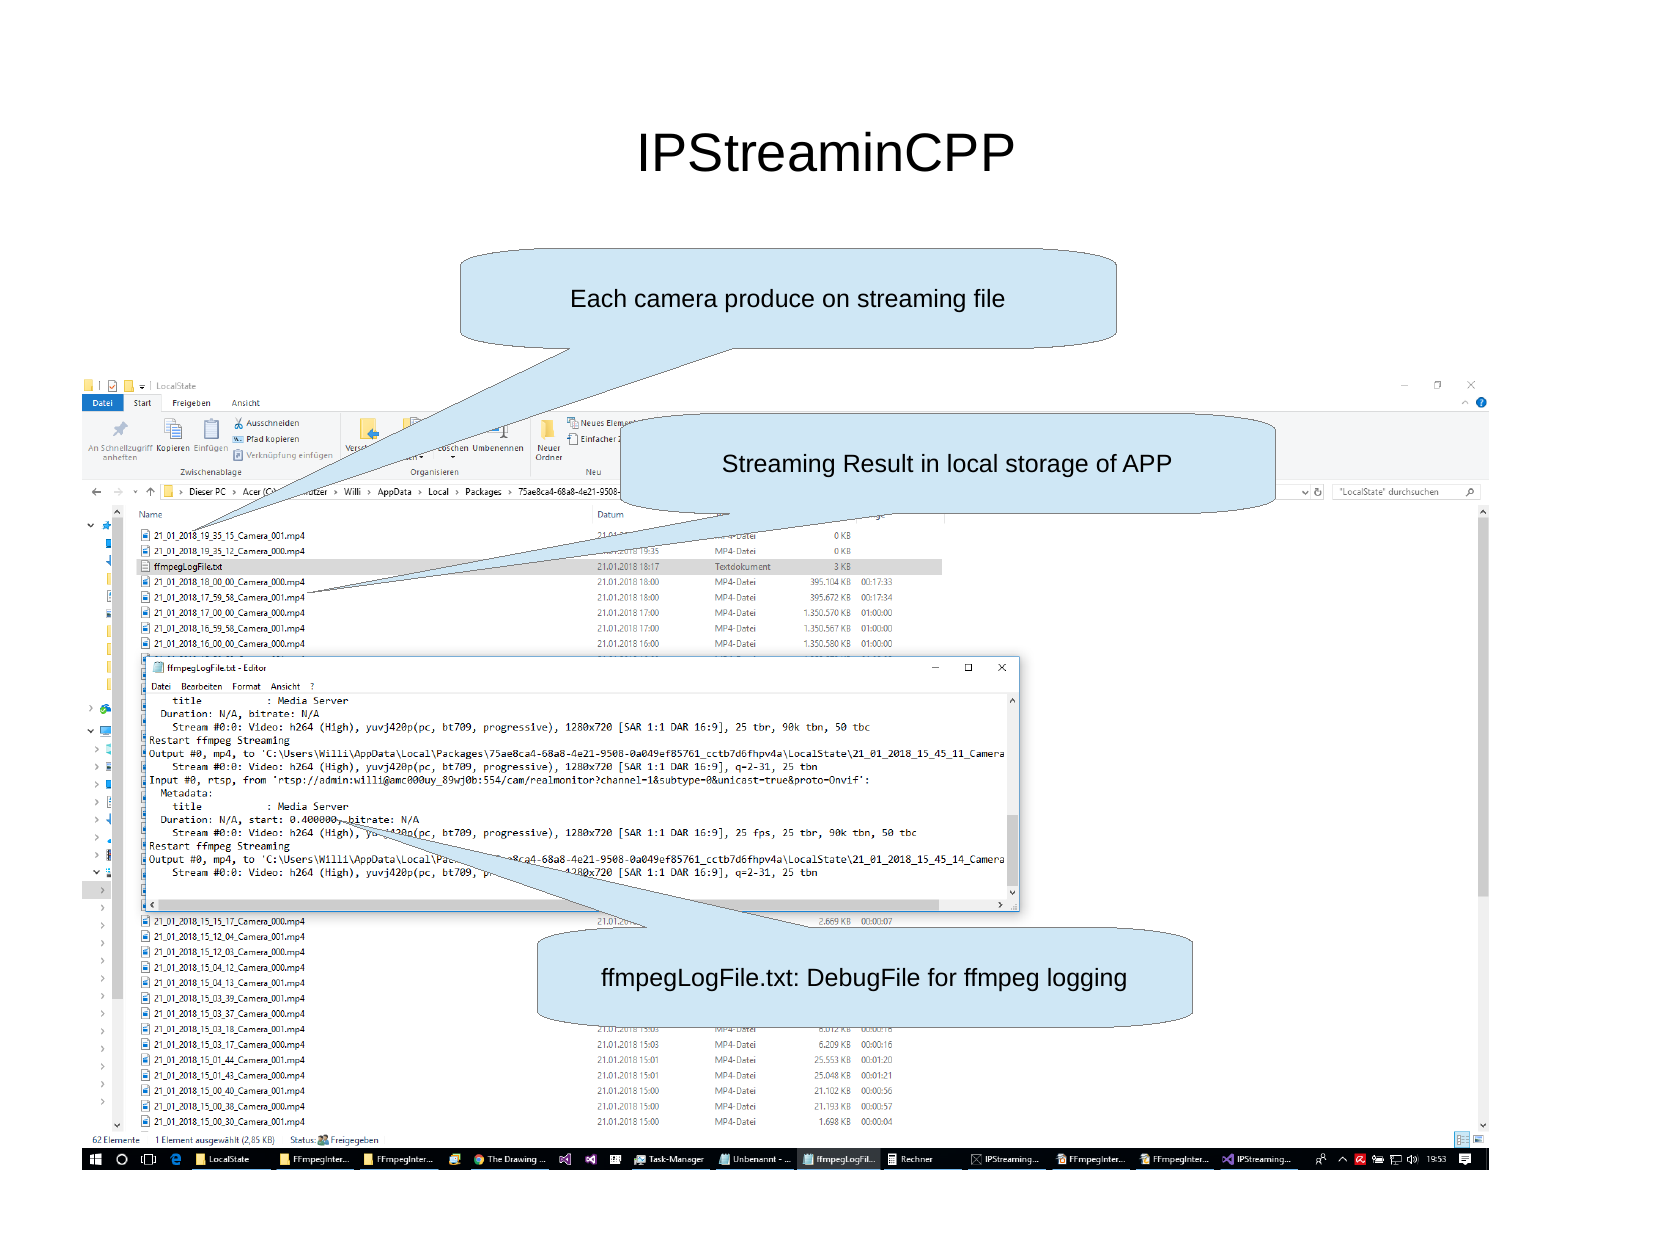

# IPStreaminCPP
Each camera produce on streaming file
Streaming Result in local storage of APP
ffmpegLogFile.txt: DebugFile for ffmpeg logging